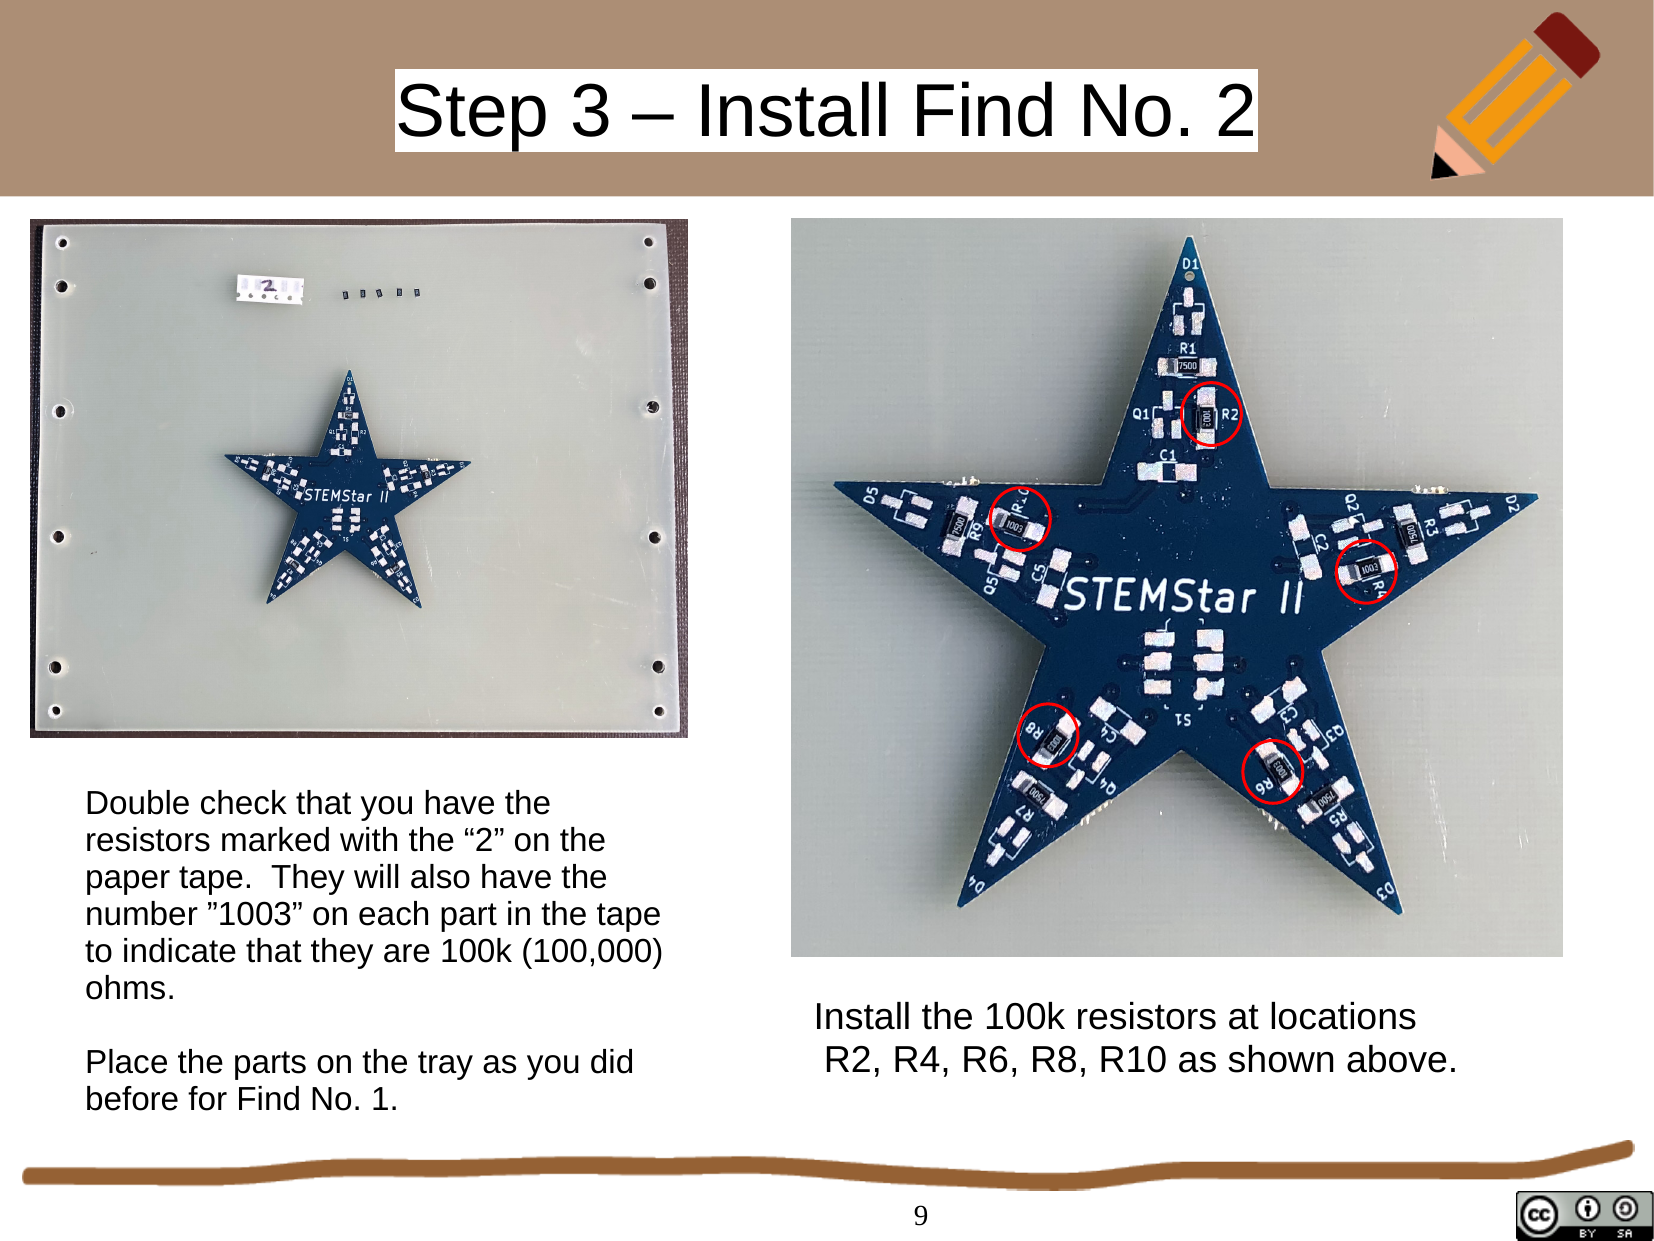

# Step 3 – Install Find No. 2
Double check that you have the resistors marked with the “2” on the paper tape. They will also have the number ”1003” on each part in the tape to indicate that they are 100k (100,000) ohms.
Place the parts on the tray as you did before for Find No. 1.
Install the 100k resistors at locations
 R2, R4, R6, R8, R10 as shown above.
9